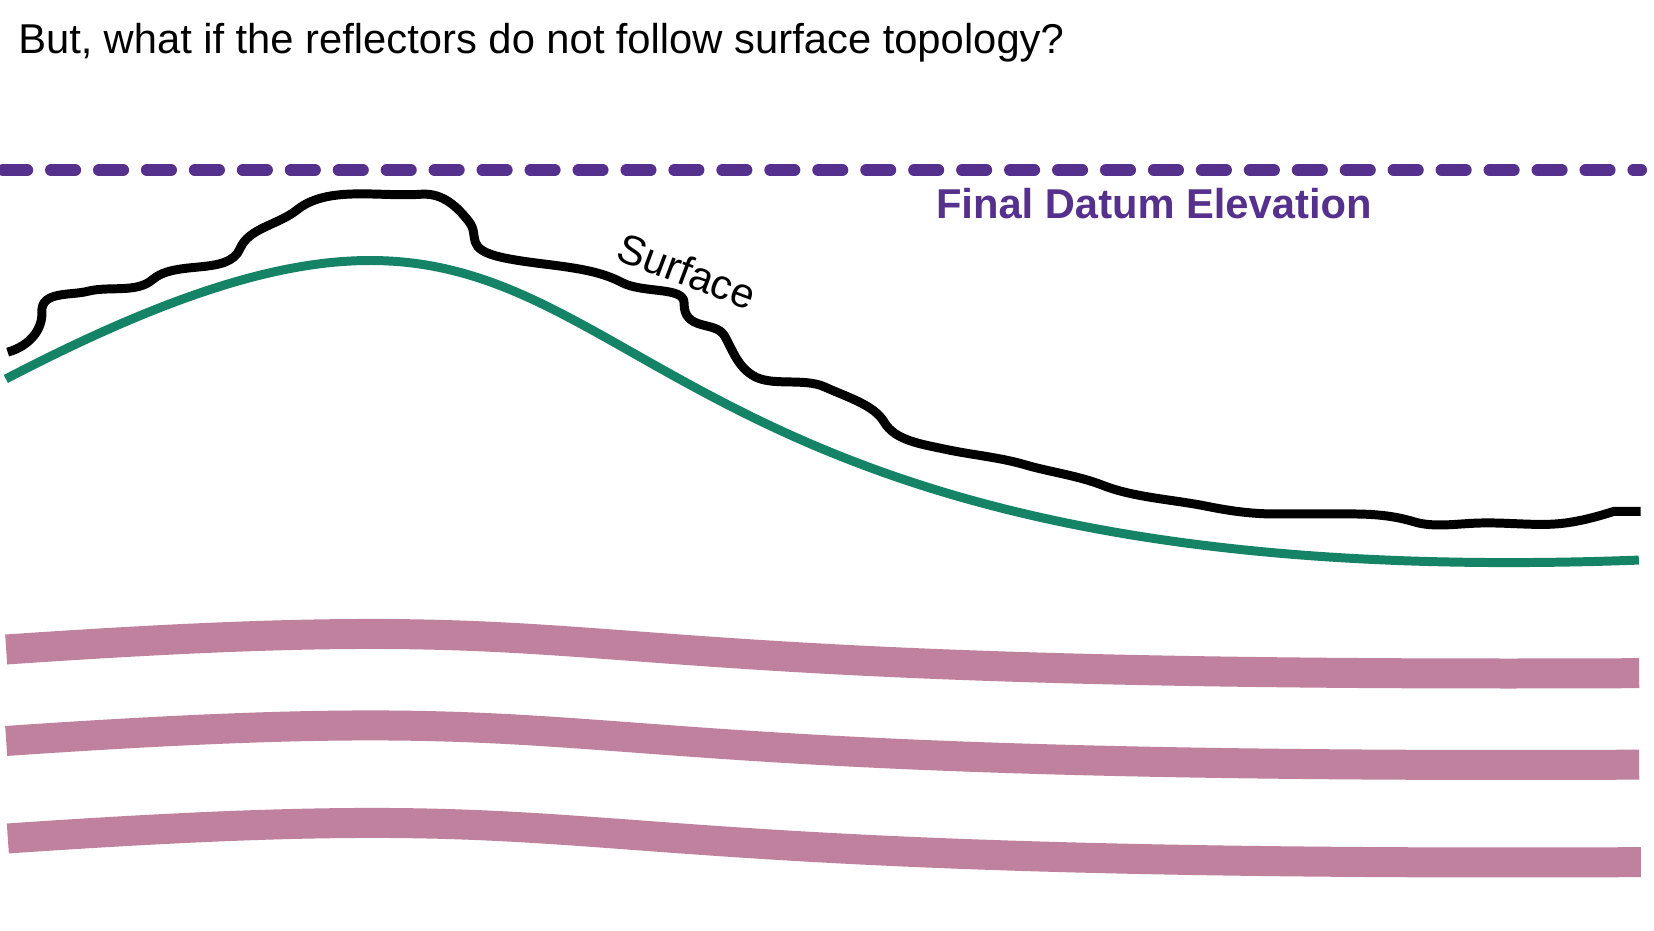

But, what if the reflectors do not follow surface topology?
Final Datum Elevation
Surface